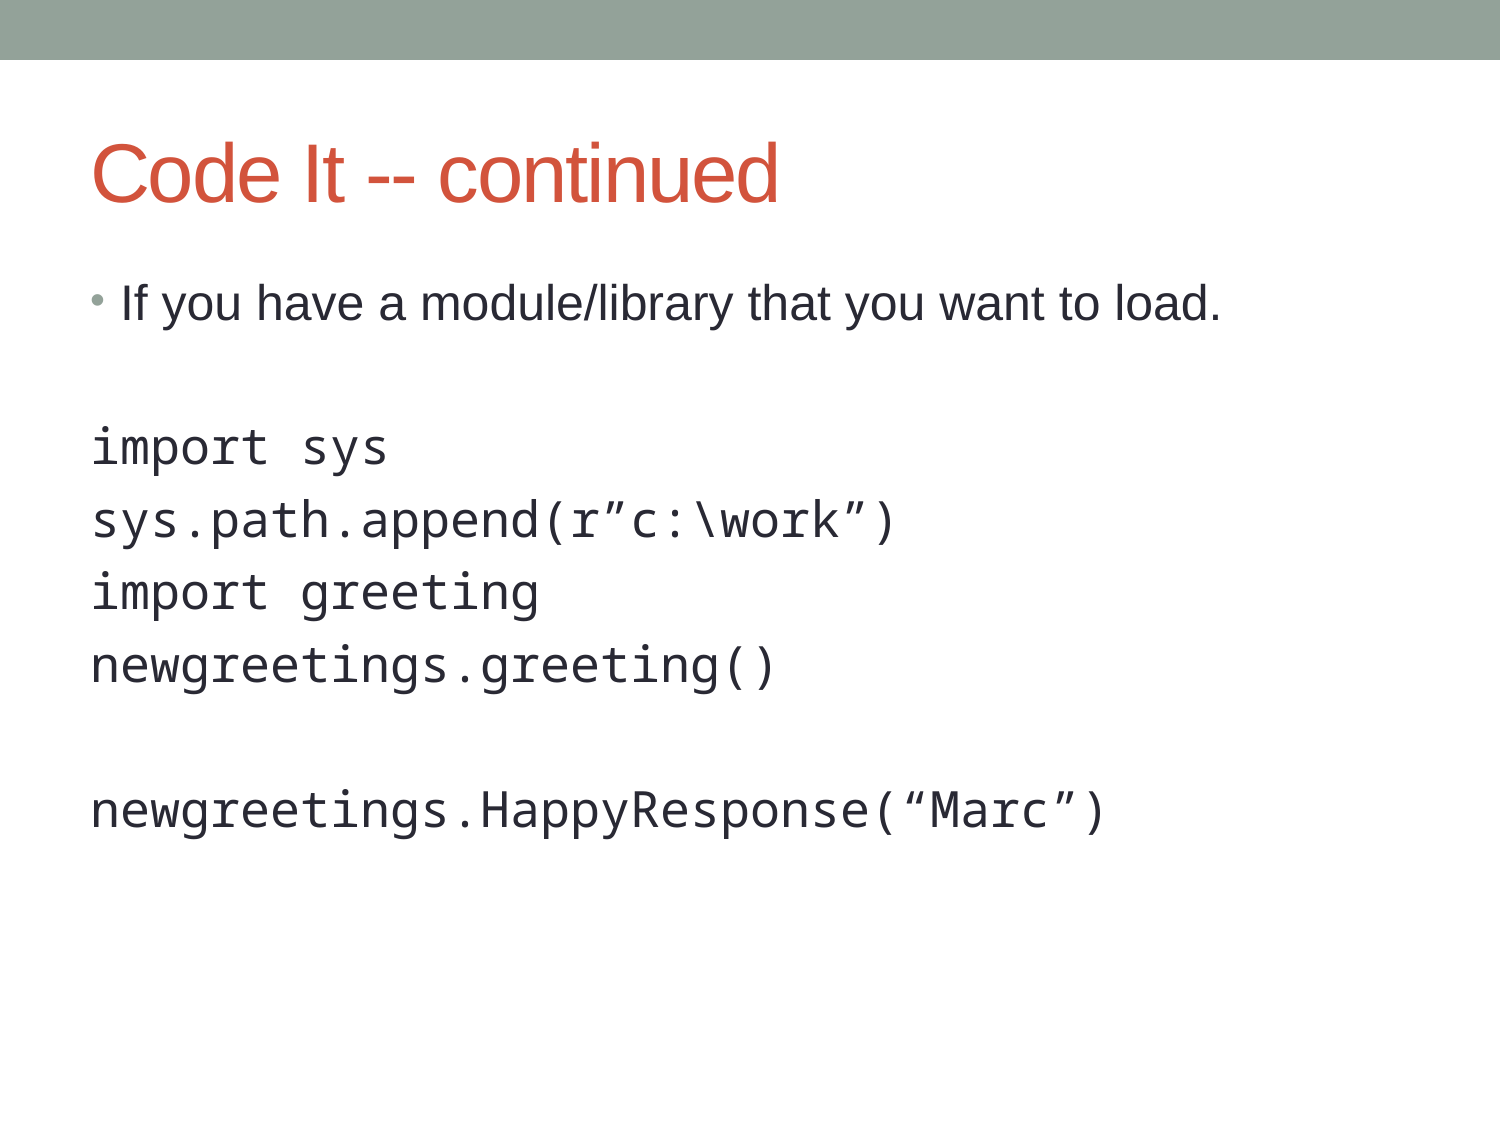

# Code It -- continued
If you have a module/library that you want to load.
import sys
sys.path.append(r”c:\work”)
import greeting
newgreetings.greeting()
newgreetings.HappyResponse(“Marc”)